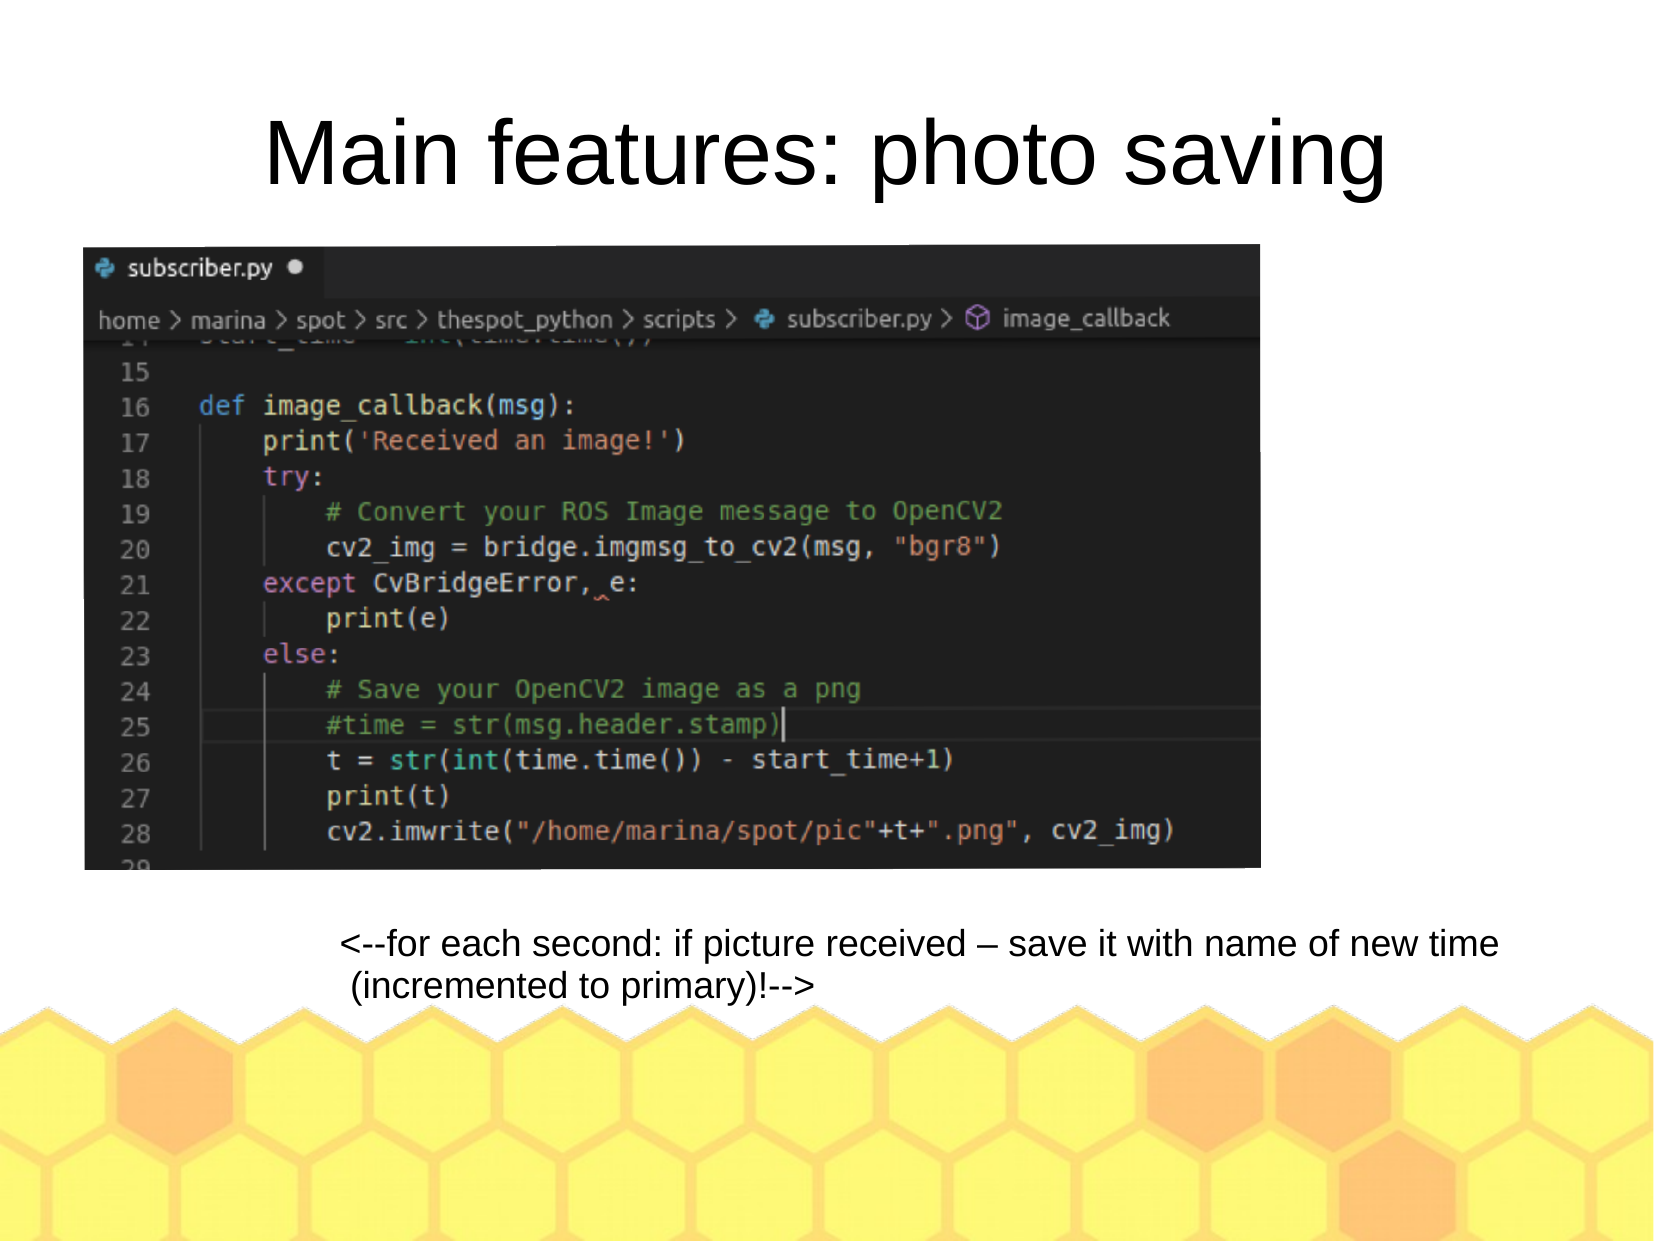

# Main features: photo saving
<--for each second: if picture received – save it with name of new time
 (incremented to primary)!-->